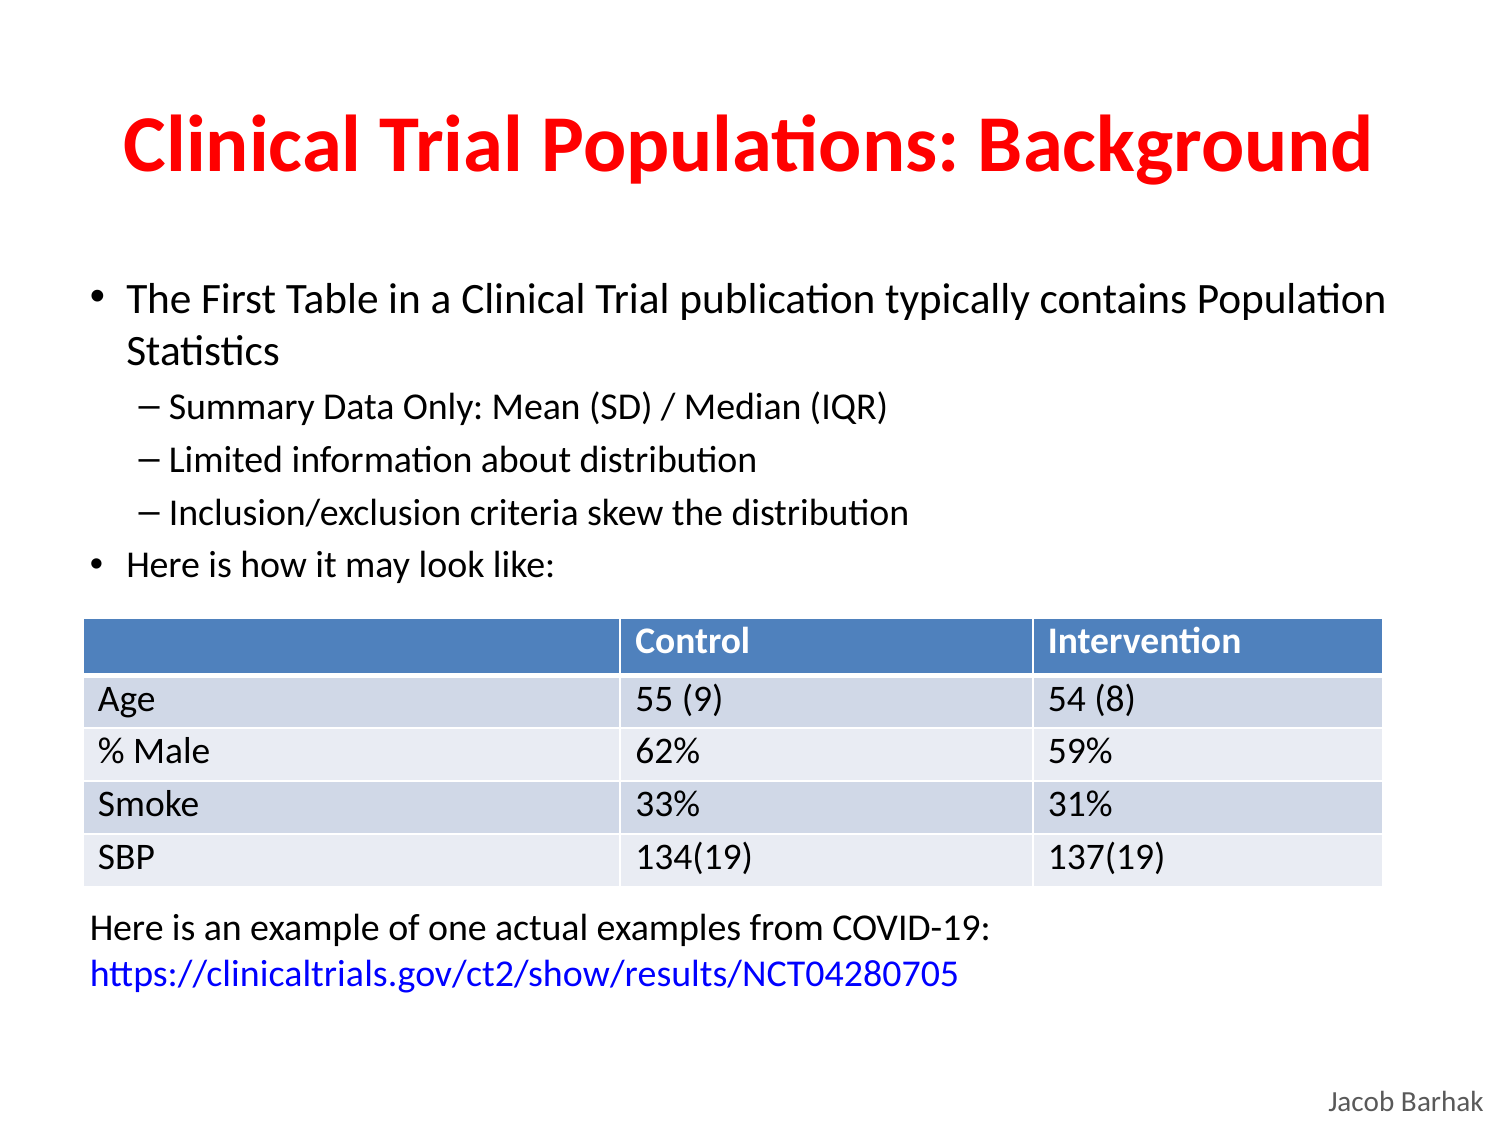

Clinical Trial Populations: Background
The First Table in a Clinical Trial publication typically contains Population Statistics
Summary Data Only: Mean (SD) / Median (IQR)
Limited information about distribution
Inclusion/exclusion criteria skew the distribution
Here is how it may look like:
Here is an example of one actual examples from COVID-19:
https://clinicaltrials.gov/ct2/show/results/NCT04280705
| | Control | Intervention |
| --- | --- | --- |
| Age | 55 (9) | 54 (8) |
| % Male | 62% | 59% |
| Smoke | 33% | 31% |
| SBP | 134(19) | 137(19) |